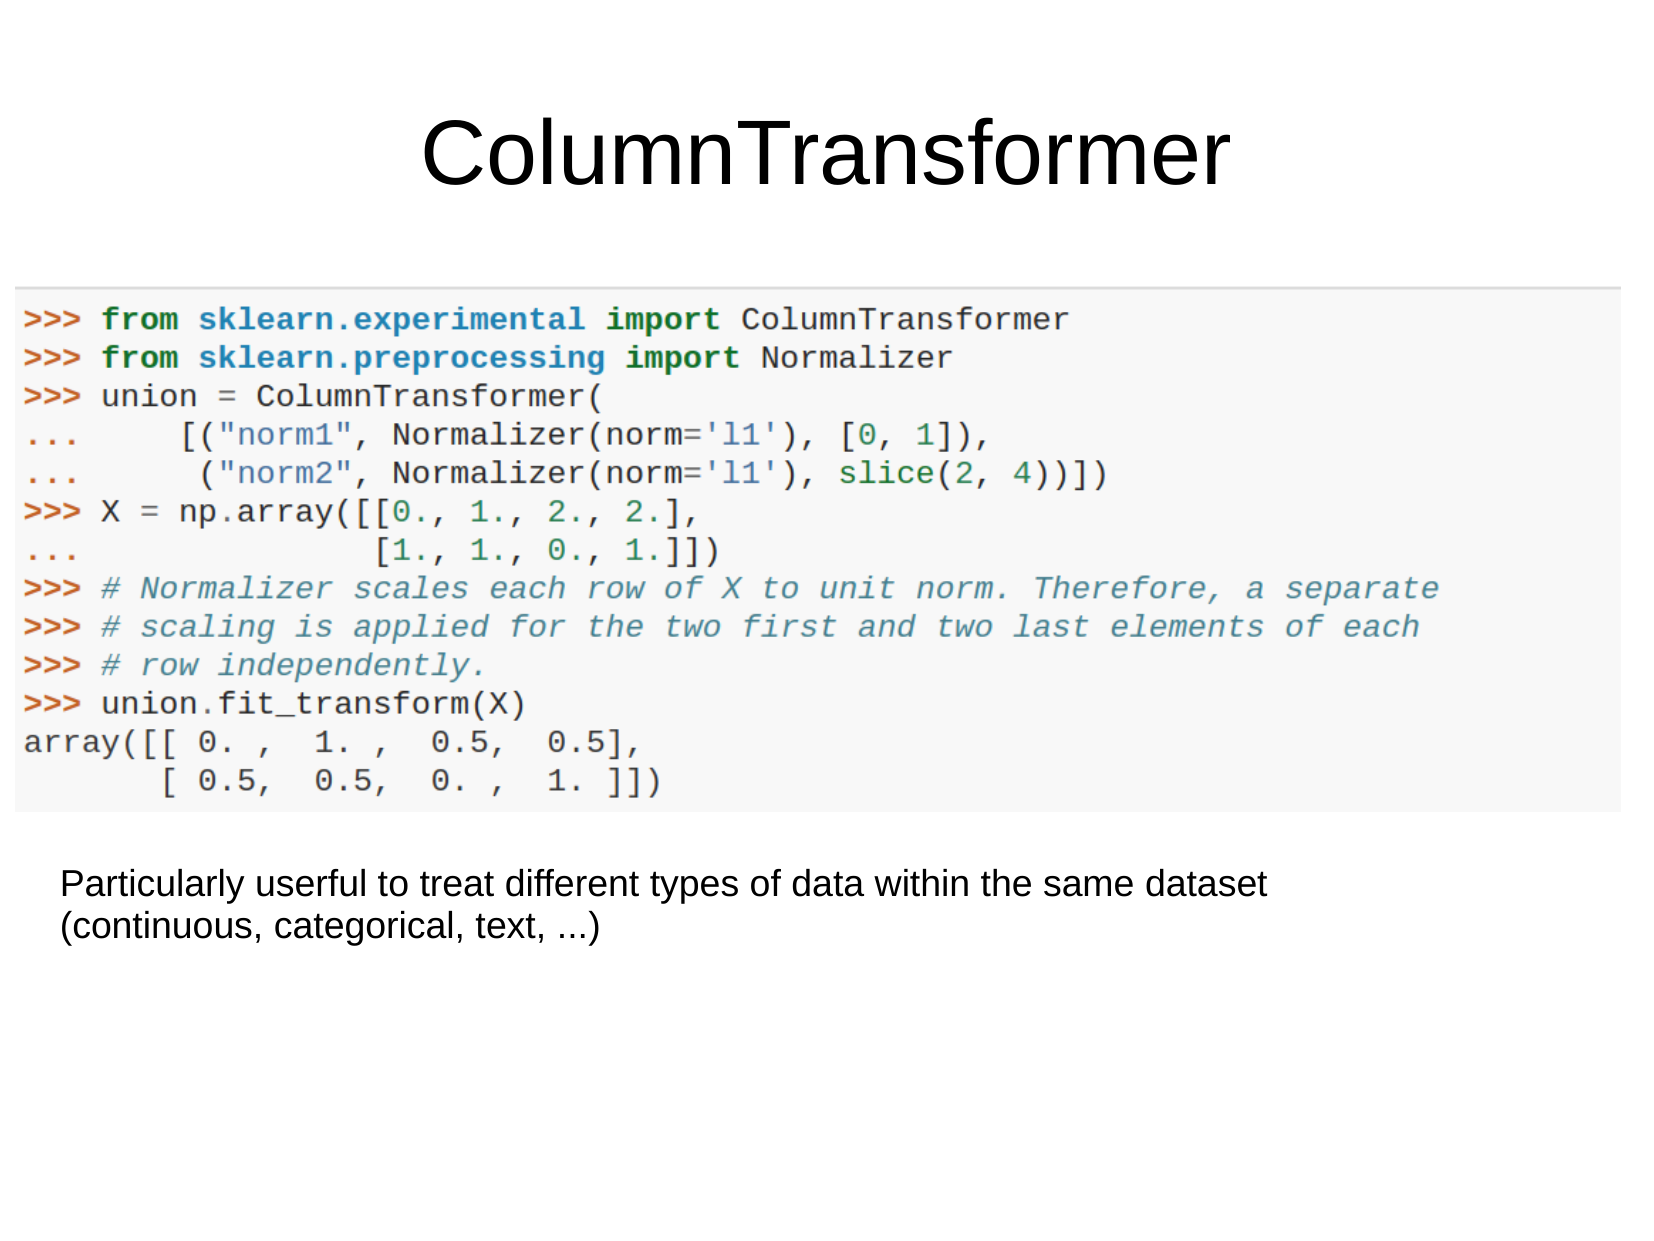

# ColumnTransformer
Particularly userful to treat different types of data within the same dataset
(continuous, categorical, text, ...)